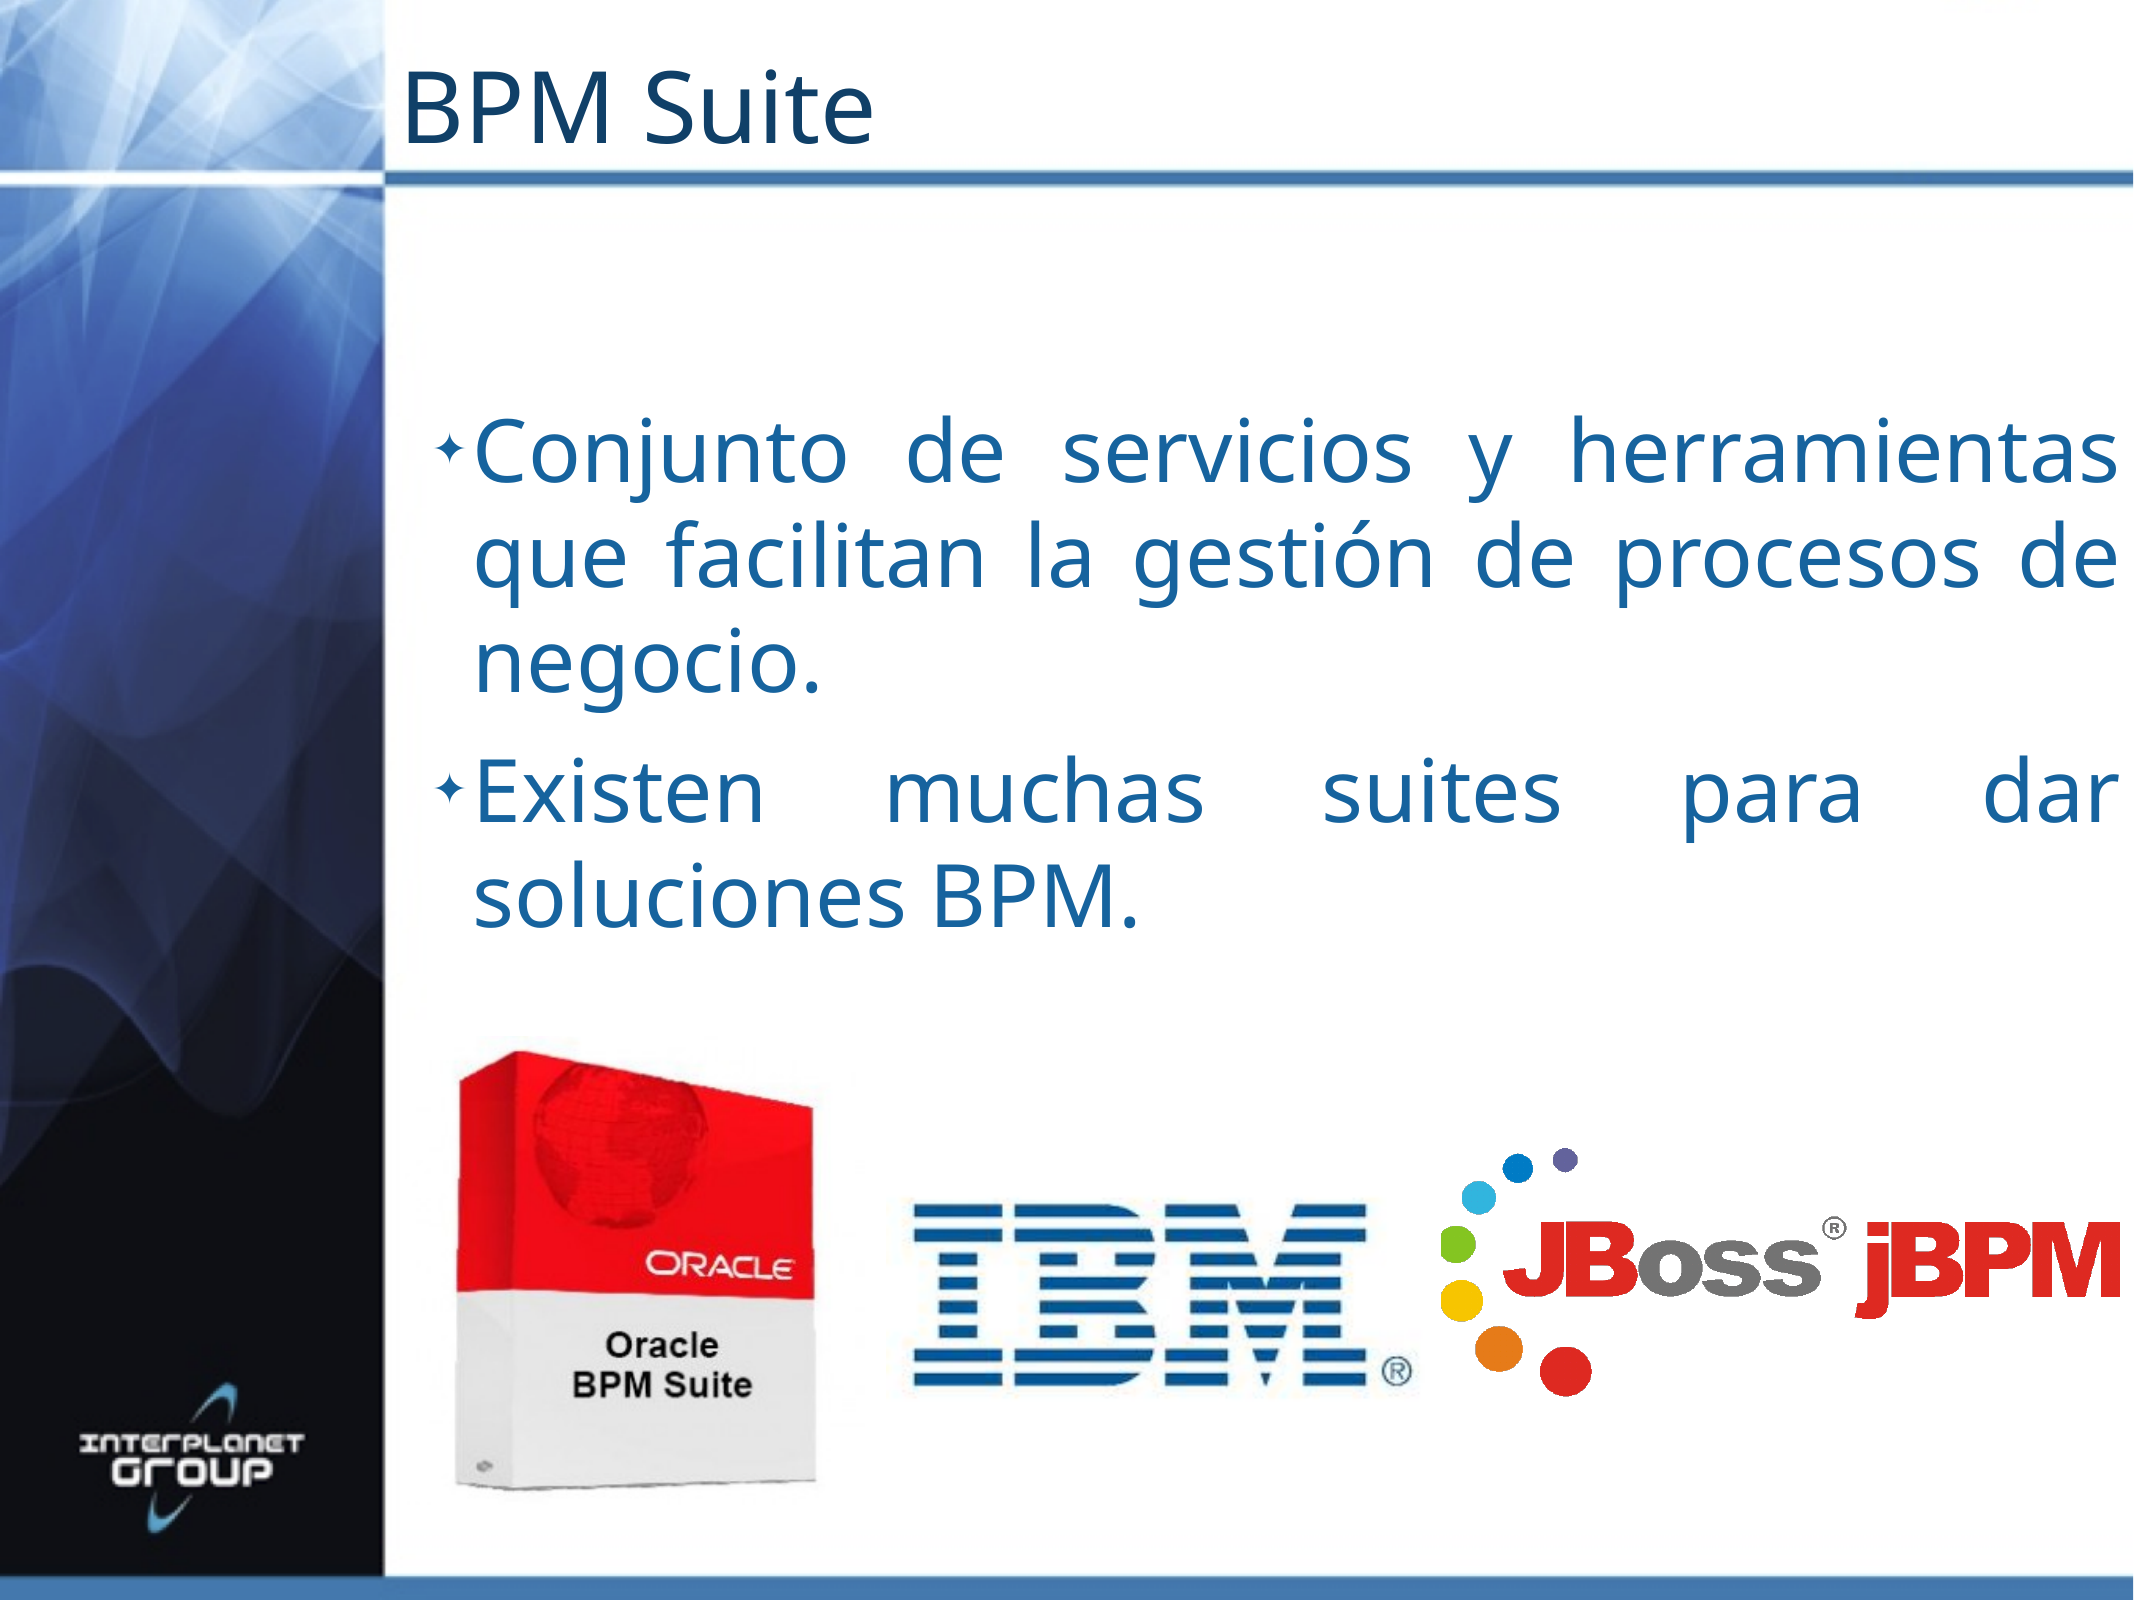

# BPM Suite
Conjunto de servicios y herramientas que facilitan la gestión de procesos de negocio.
Existen muchas suites para dar soluciones BPM.